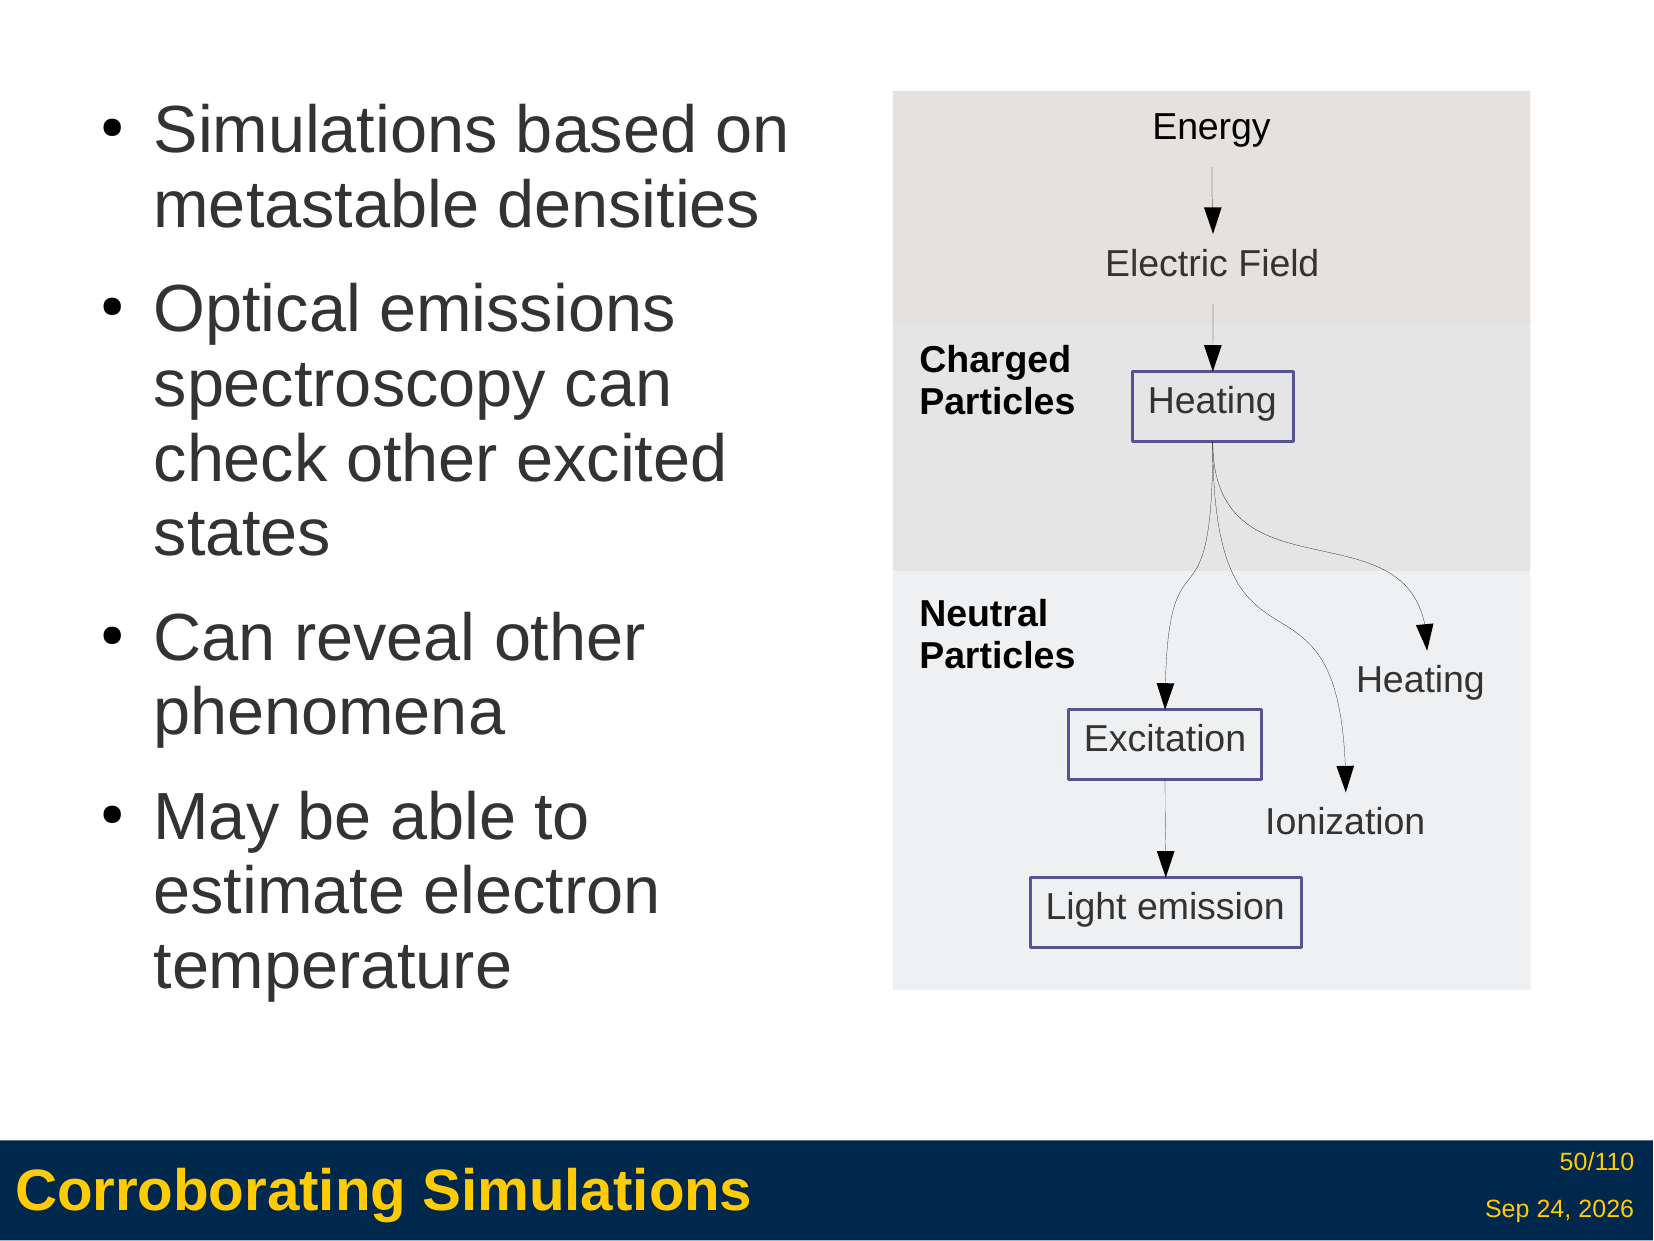

Simulations based on metastable densities
Optical emissions spectroscopy can check other excited states
Can reveal other phenomena
May be able to estimate electron temperature
Energy
Electric Field
Charged
Particles
Heating
Neutral
Particles
Heating
Excitation
Ionization
Light emission
# Corroborating Simulations
50